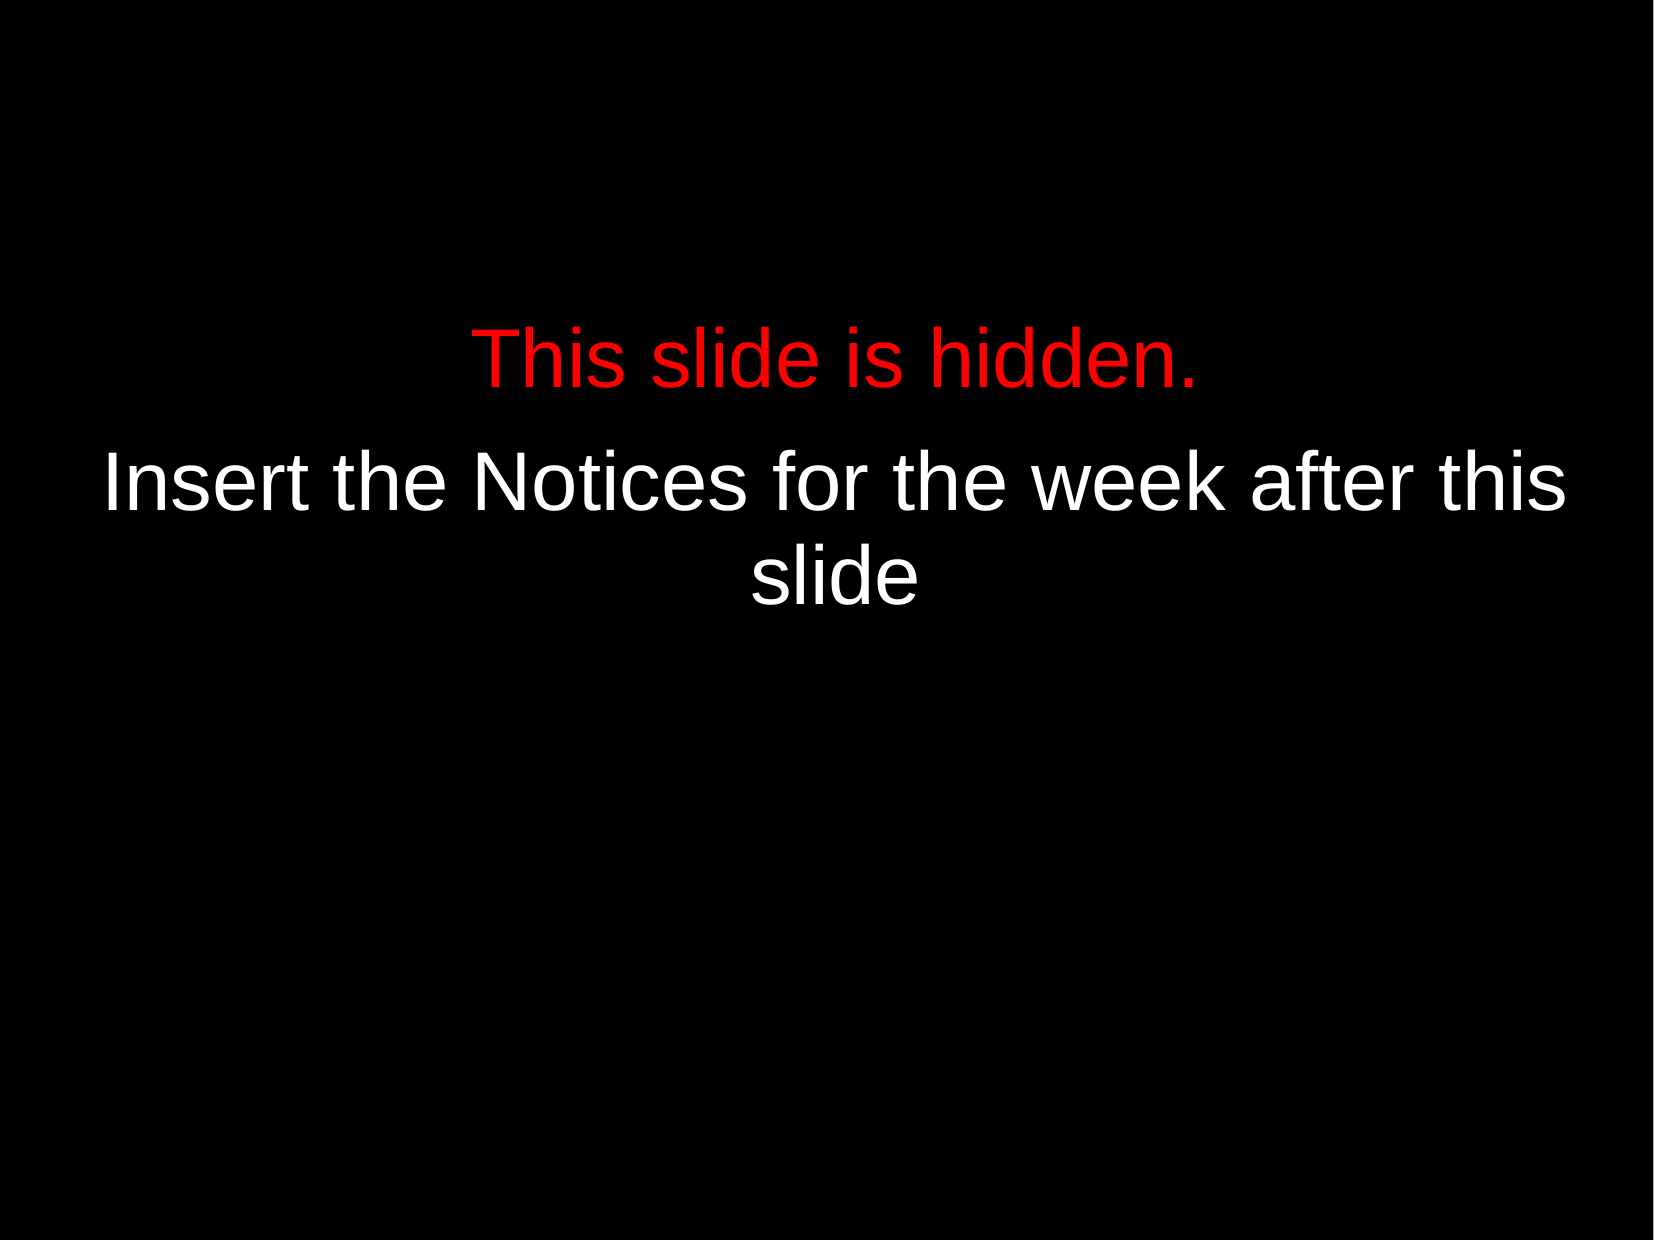

#
This slide is hidden.
Insert the Notices for the week after this slide